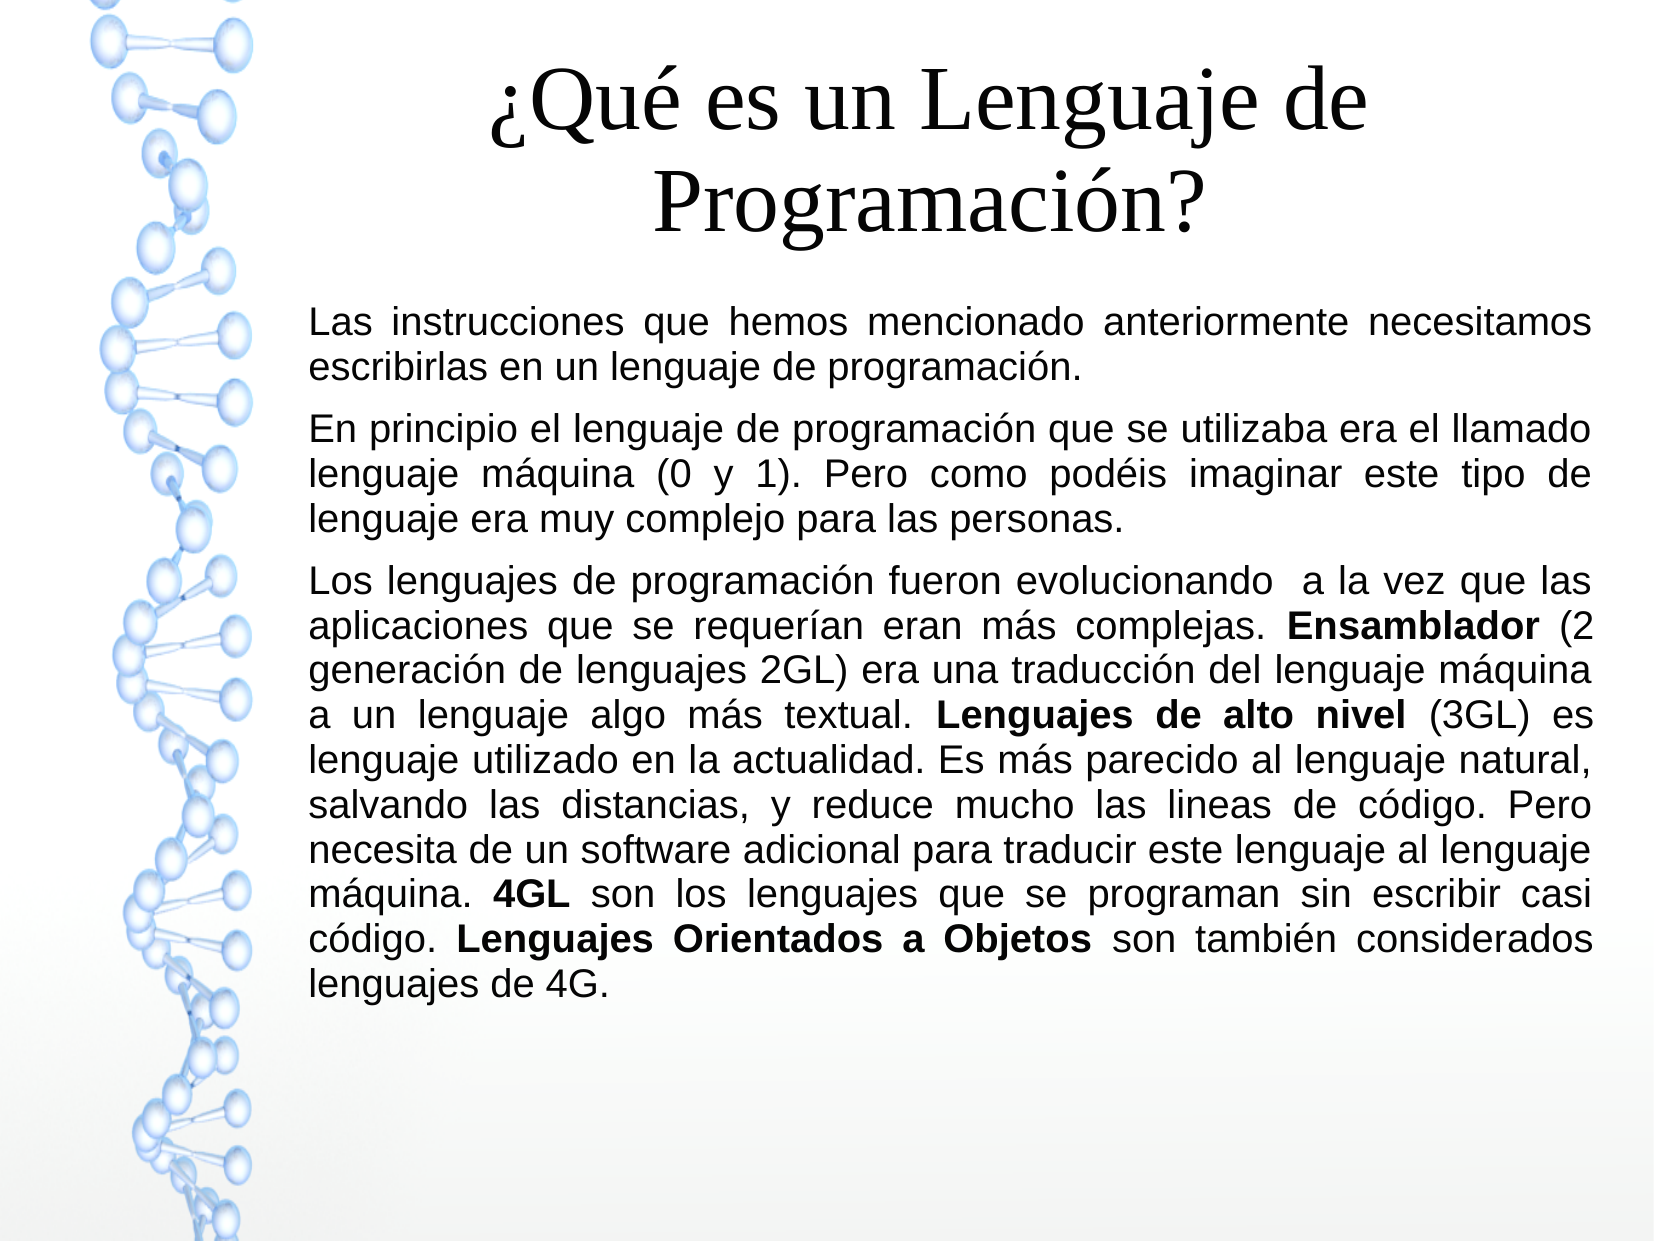

# ¿Qué es un Lenguaje de Programación?
Las instrucciones que hemos mencionado anteriormente necesitamos escribirlas en un lenguaje de programación.
En principio el lenguaje de programación que se utilizaba era el llamado lenguaje máquina (0 y 1). Pero como podéis imaginar este tipo de lenguaje era muy complejo para las personas.
Los lenguajes de programación fueron evolucionando a la vez que las aplicaciones que se requerían eran más complejas. Ensamblador (2 generación de lenguajes 2GL) era una traducción del lenguaje máquina a un lenguaje algo más textual. Lenguajes de alto nivel (3GL) es lenguaje utilizado en la actualidad. Es más parecido al lenguaje natural, salvando las distancias, y reduce mucho las lineas de código. Pero necesita de un software adicional para traducir este lenguaje al lenguaje máquina. 4GL son los lenguajes que se programan sin escribir casi código. Lenguajes Orientados a Objetos son también considerados lenguajes de 4G.